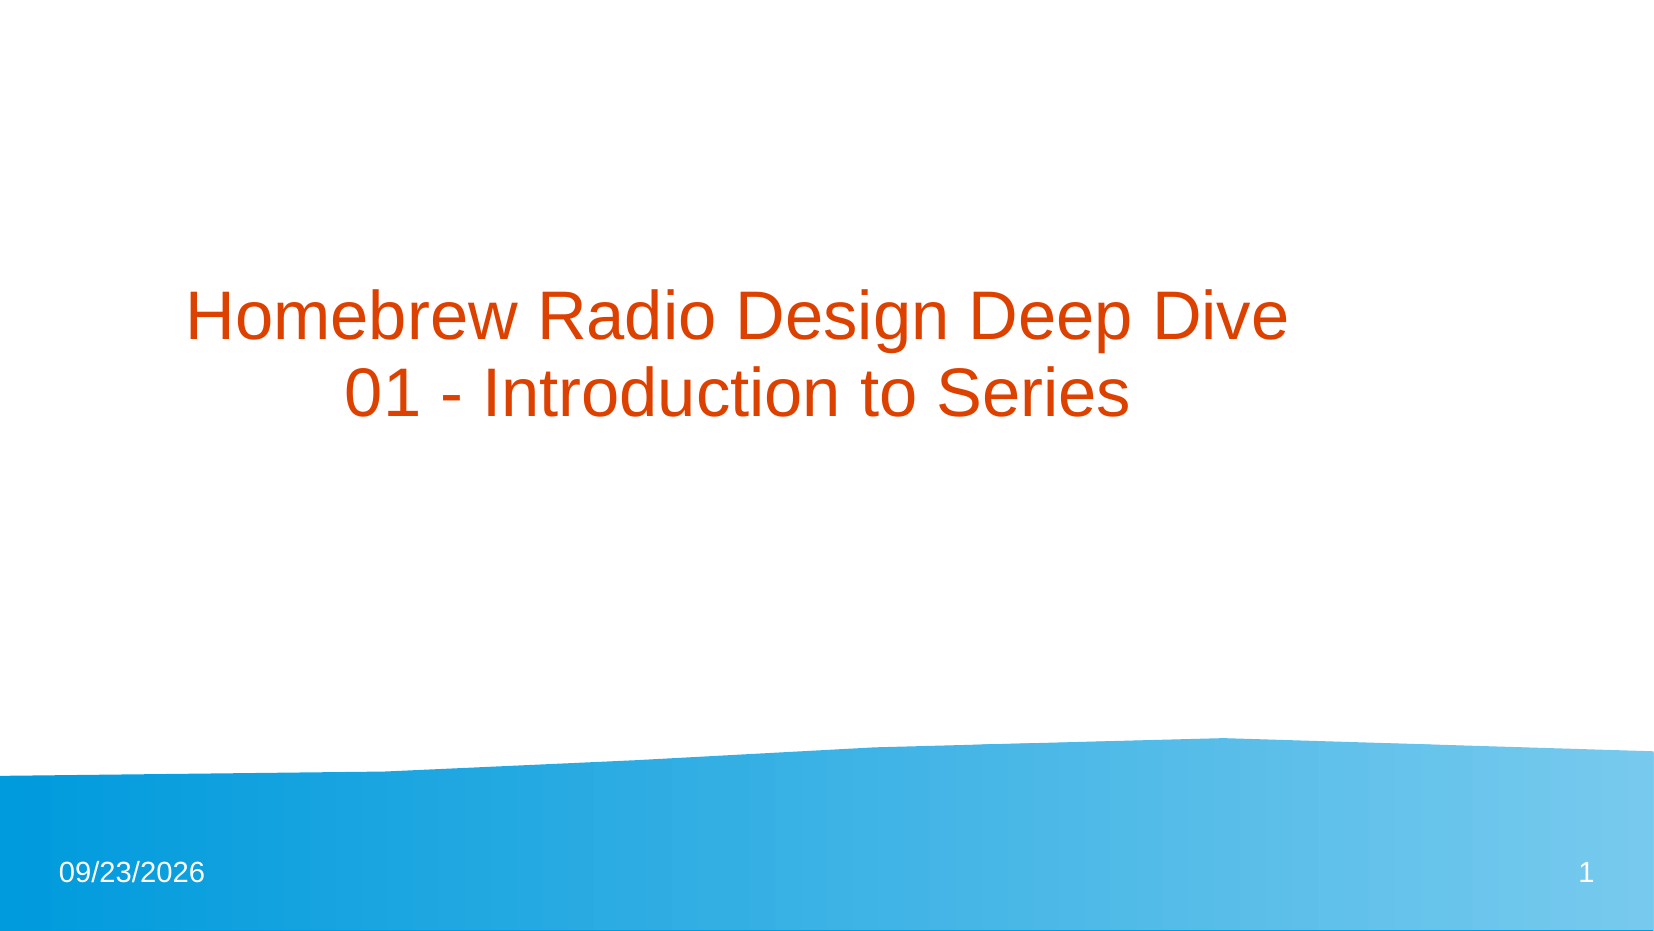

# Homebrew Radio Design Deep Dive 01 - Introduction to Series